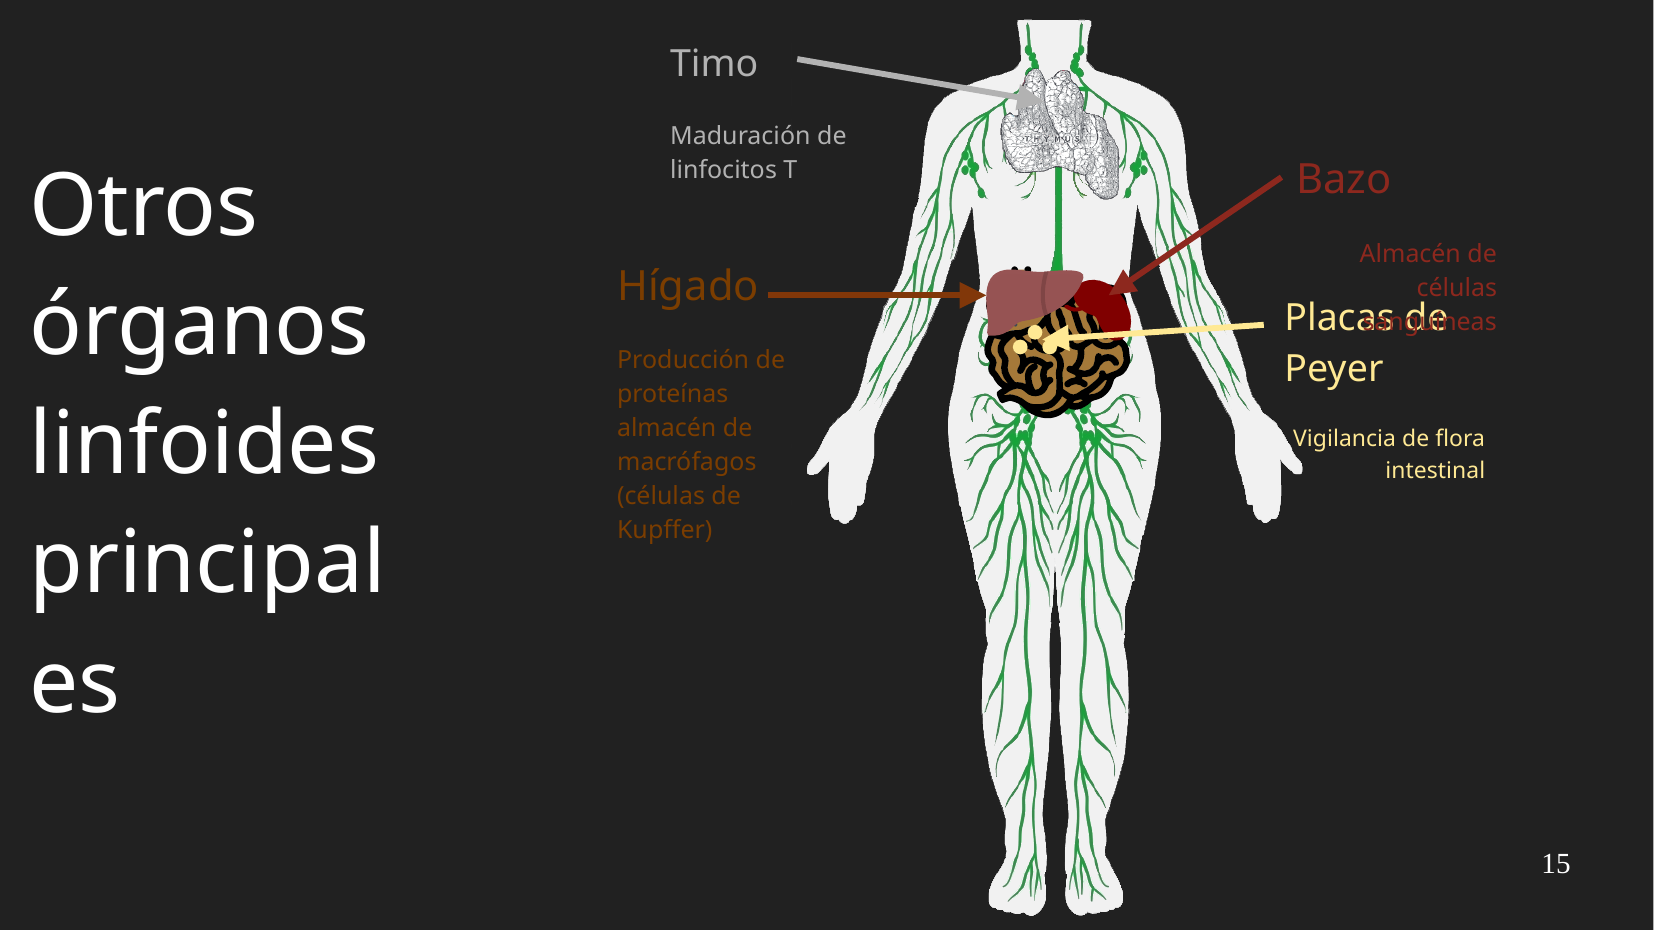

Timo
Maduración de linfocitos T
# Otros órganos linfoides principales
Bazo
Almacén de células sanguíneas
Hígado
Producción de proteínas almacén de macrófagos (células de Kupffer)
Placas de Peyer
Vigilancia de flora intestinal
15